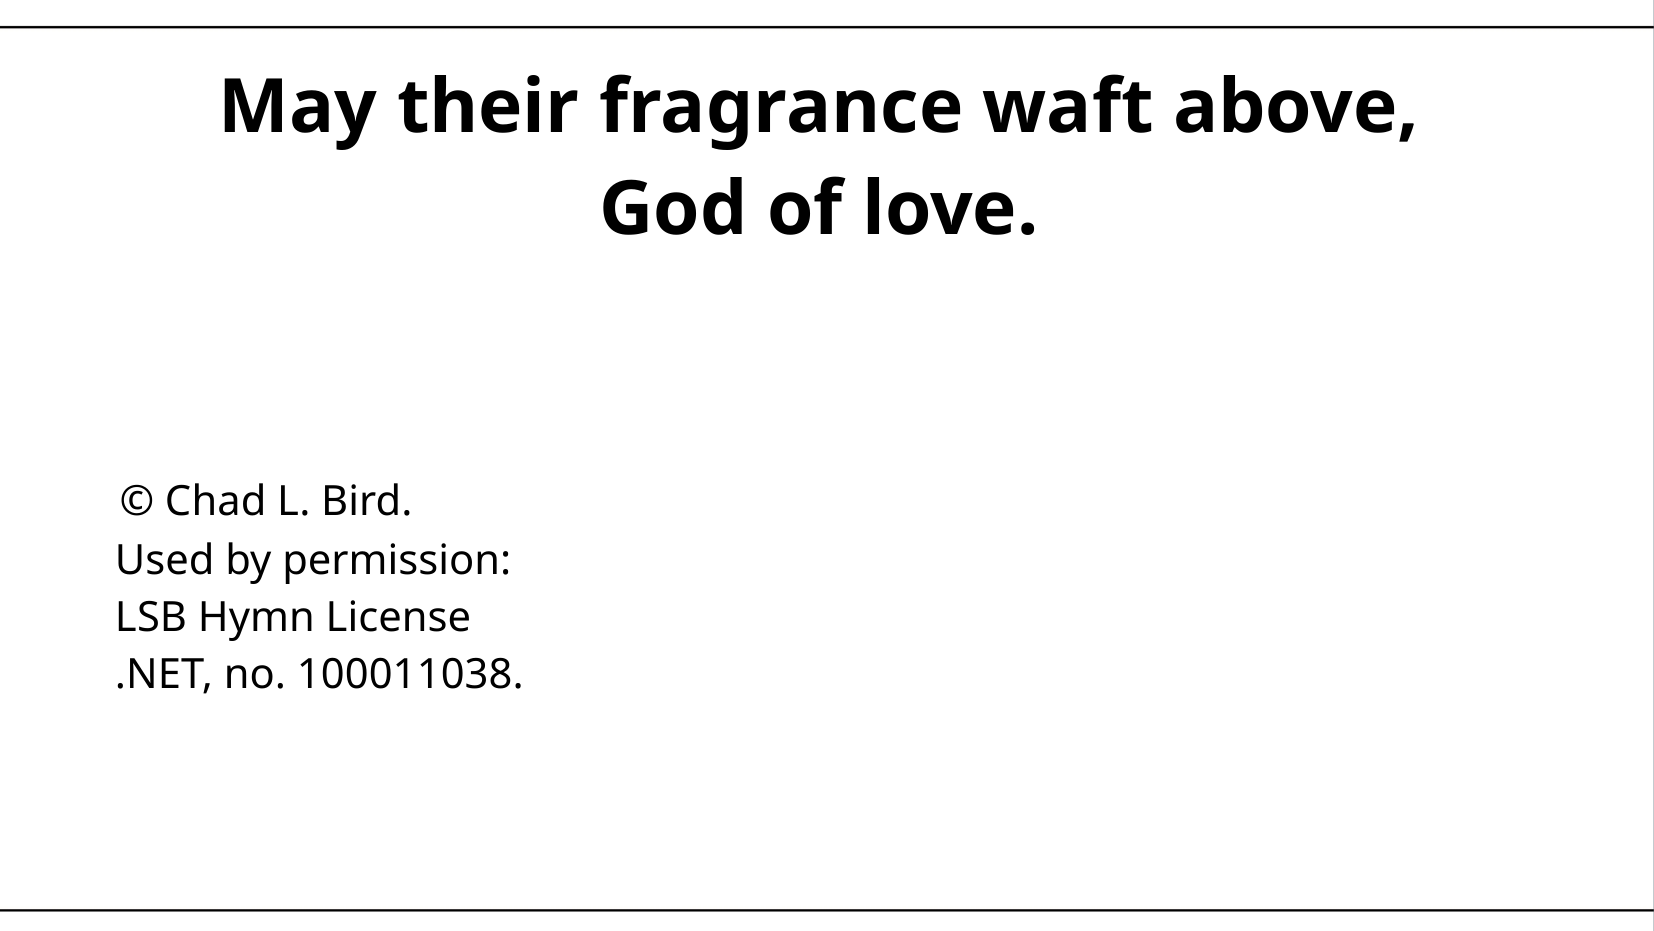

May their fragrance waft above,
God of love.
 © Chad L. Bird.
 Used by permission:
 LSB Hymn License
 .NET, no. 100011038.